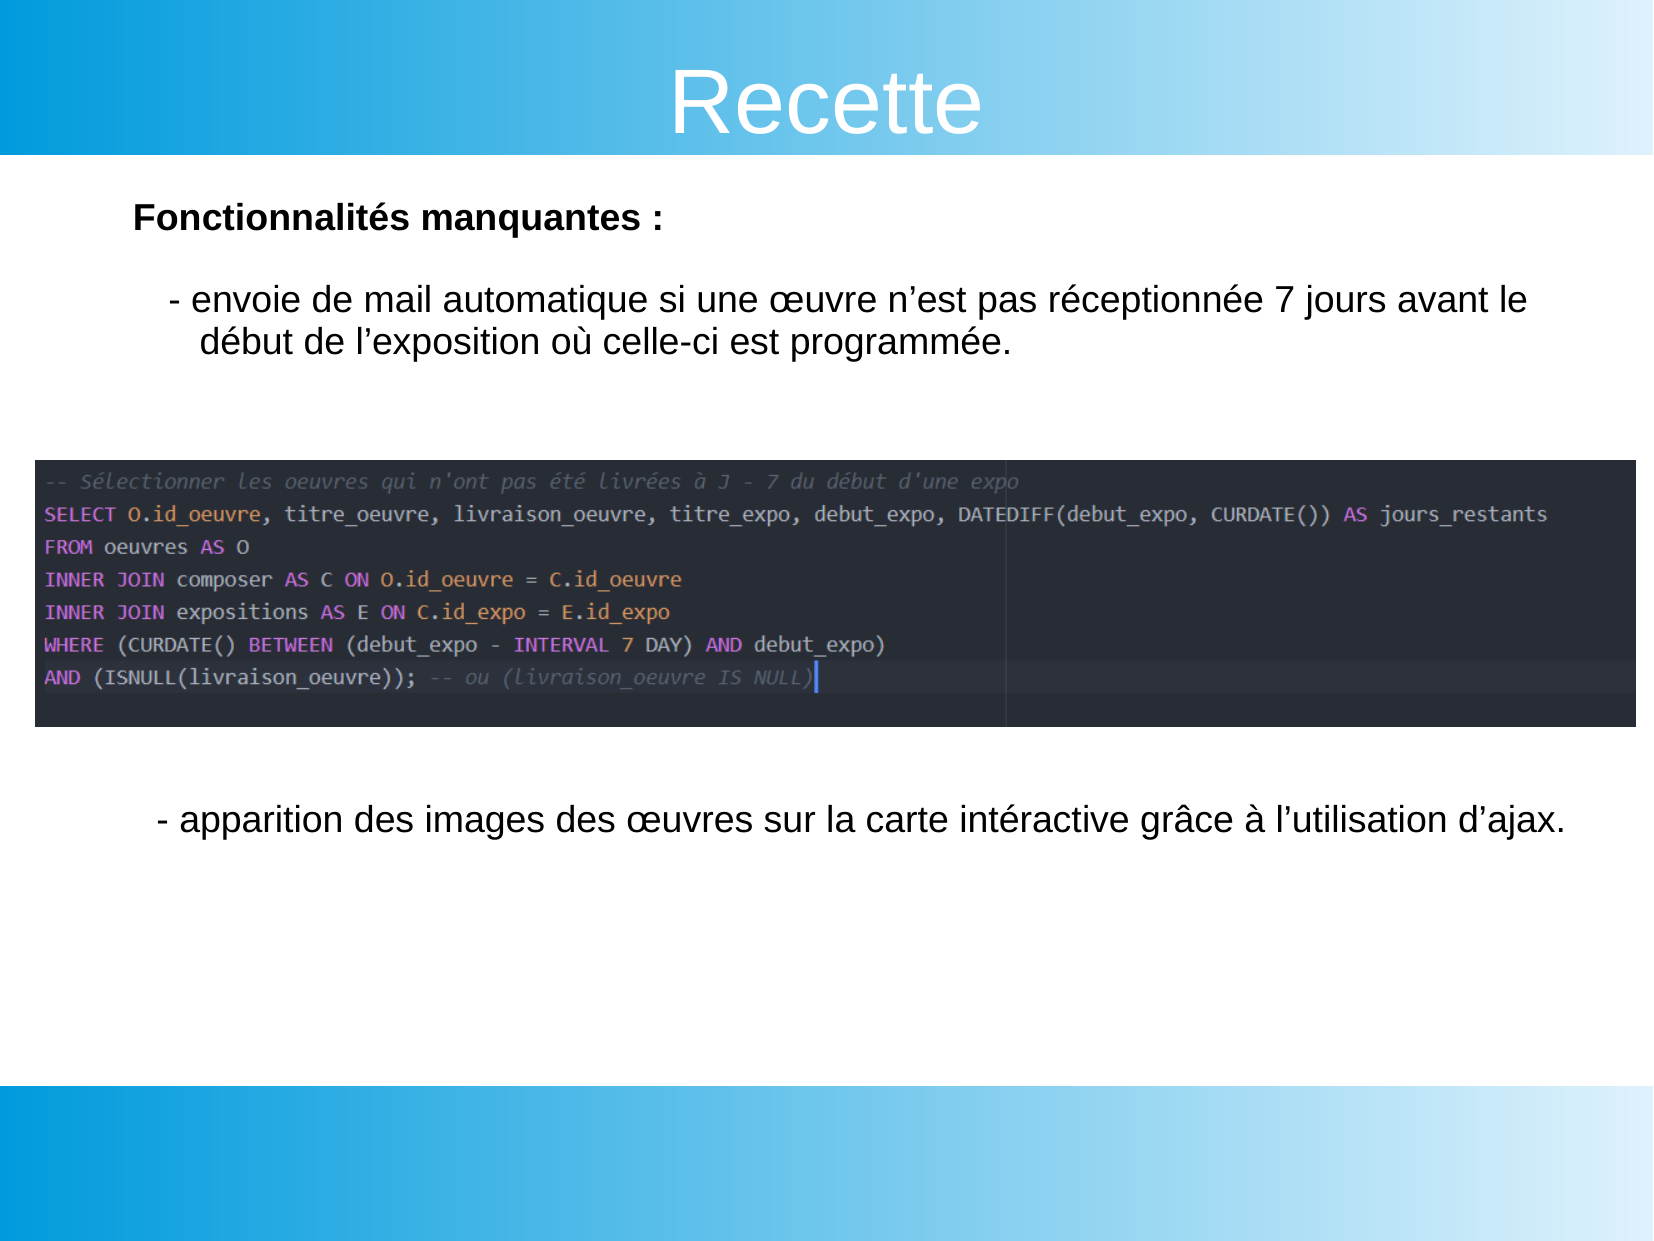

# Recette
Fonctionnalités manquantes :
- envoie de mail automatique si une œuvre n’est pas réceptionnée 7 jours avant le 	 début de l’exposition où celle-ci est programmée.
- apparition des images des œuvres sur la carte intéractive grâce à l’utilisation d’ajax.